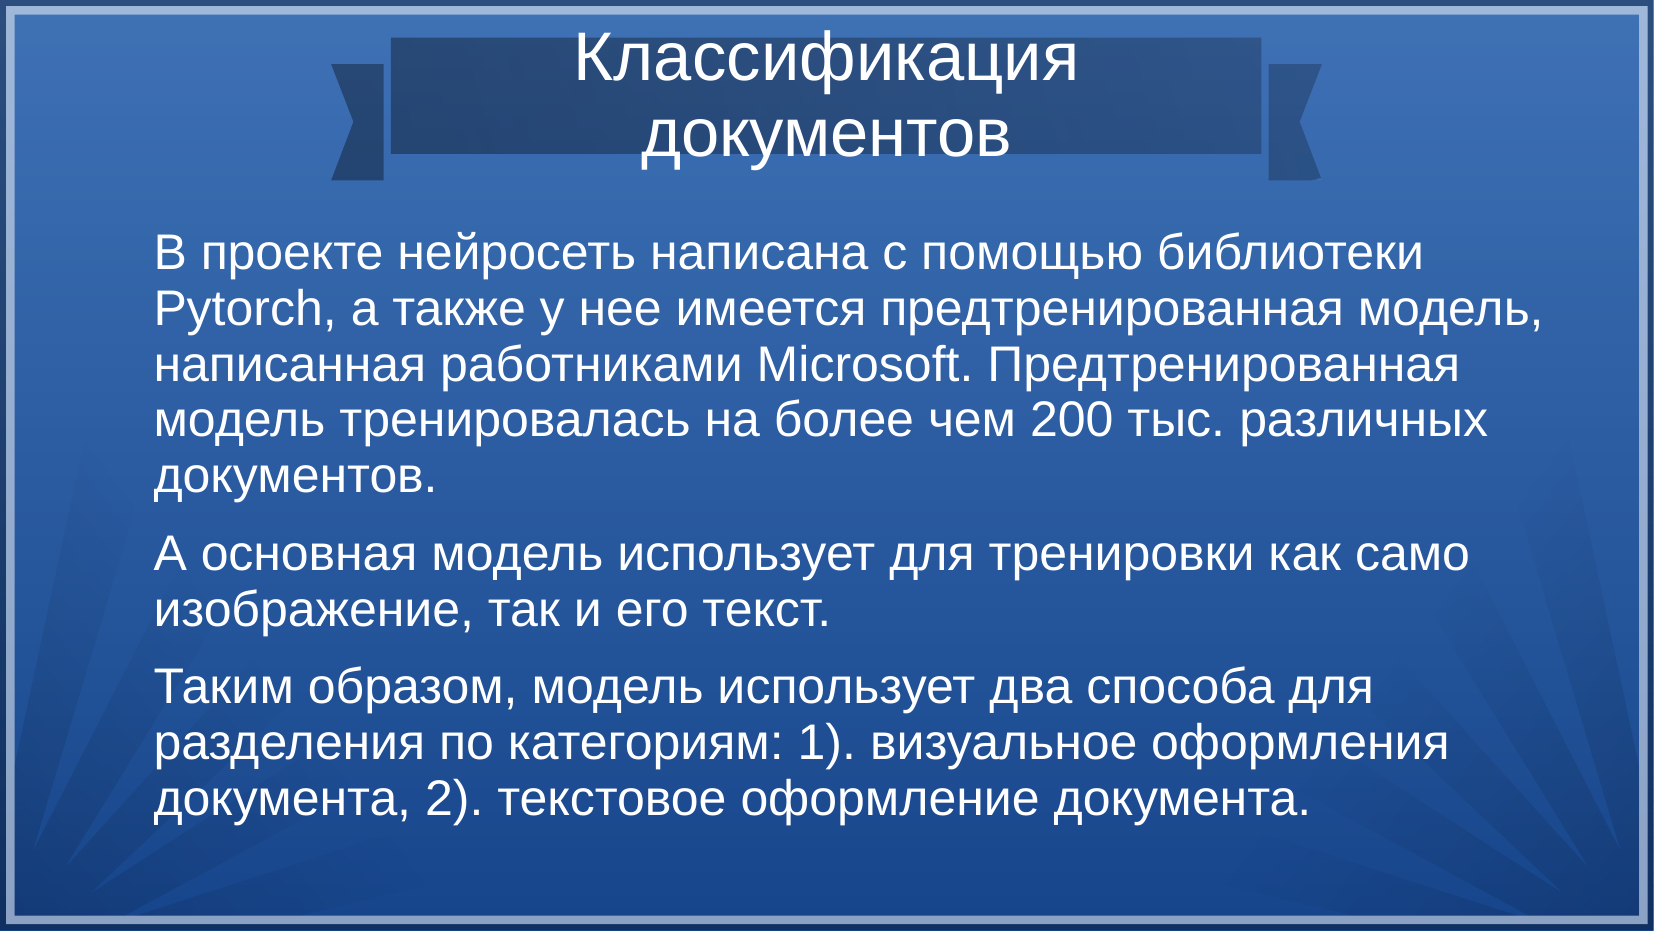

# Классификация документов
В проекте нейросеть написана с помощью библиотеки Pytorch, а также у нее имеется предтренированная модель, написанная работниками Microsoft. Предтренированная модель тренировалась на более чем 200 тыс. различных документов.
А основная модель использует для тренировки как само изображение, так и его текст.
Таким образом, модель использует два способа для разделения по категориям: 1). визуальное оформления документа, 2). текстовое оформление документа.